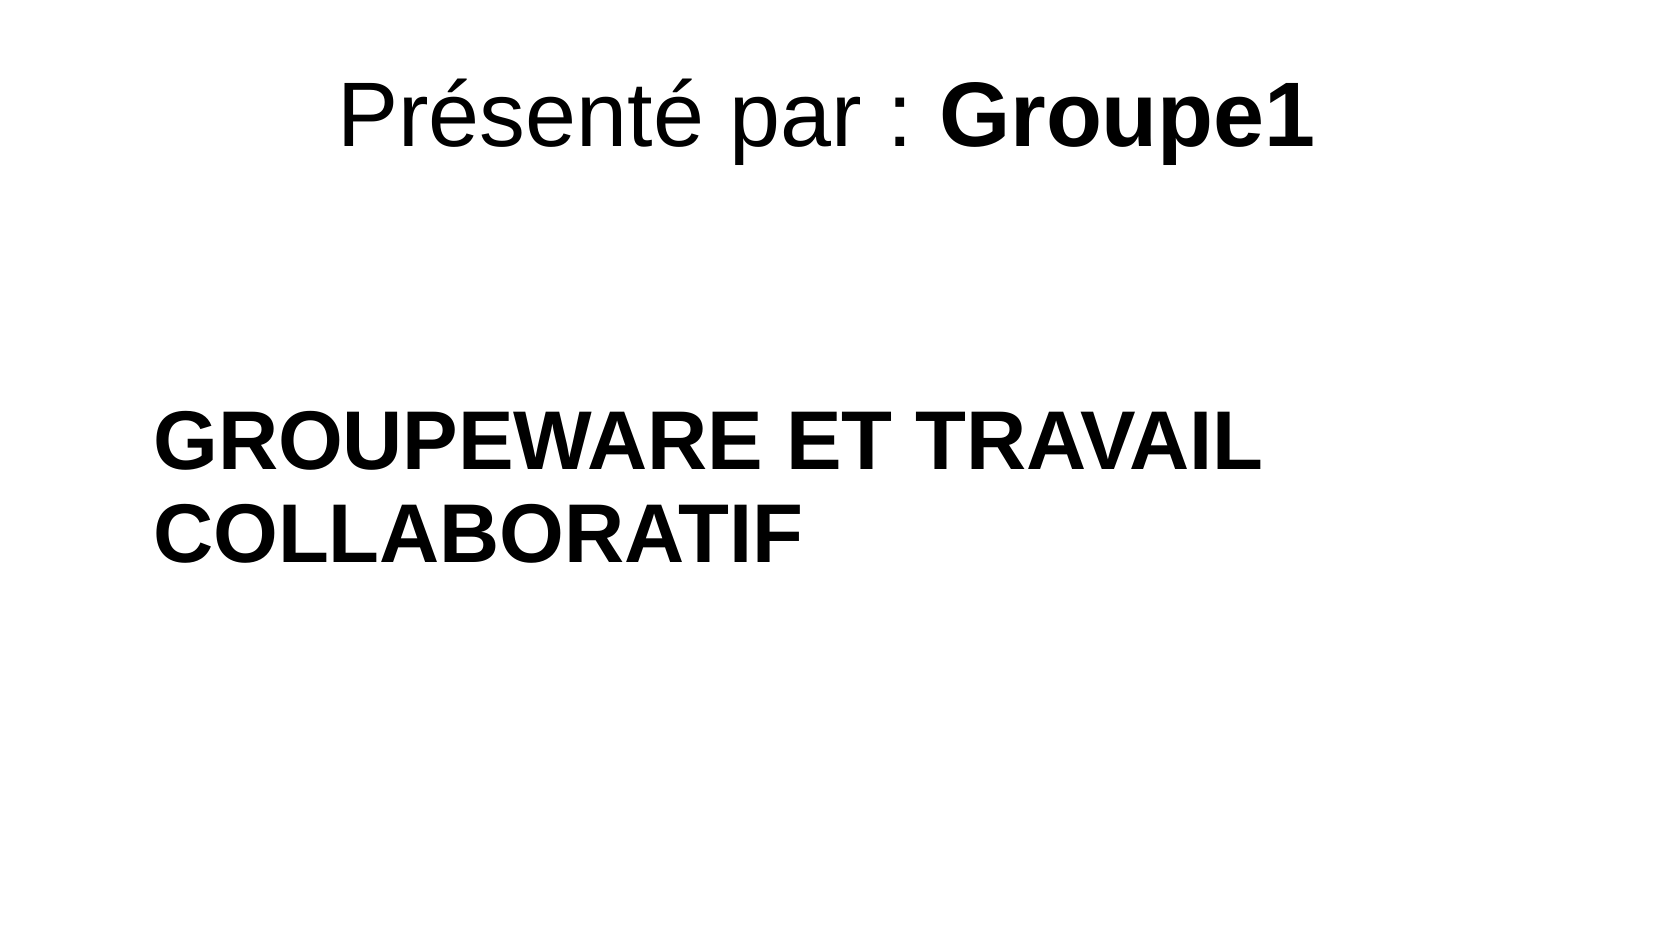

# Présenté par : Groupe1
GROUPEWARE ET TRAVAIL COLLABORATIF